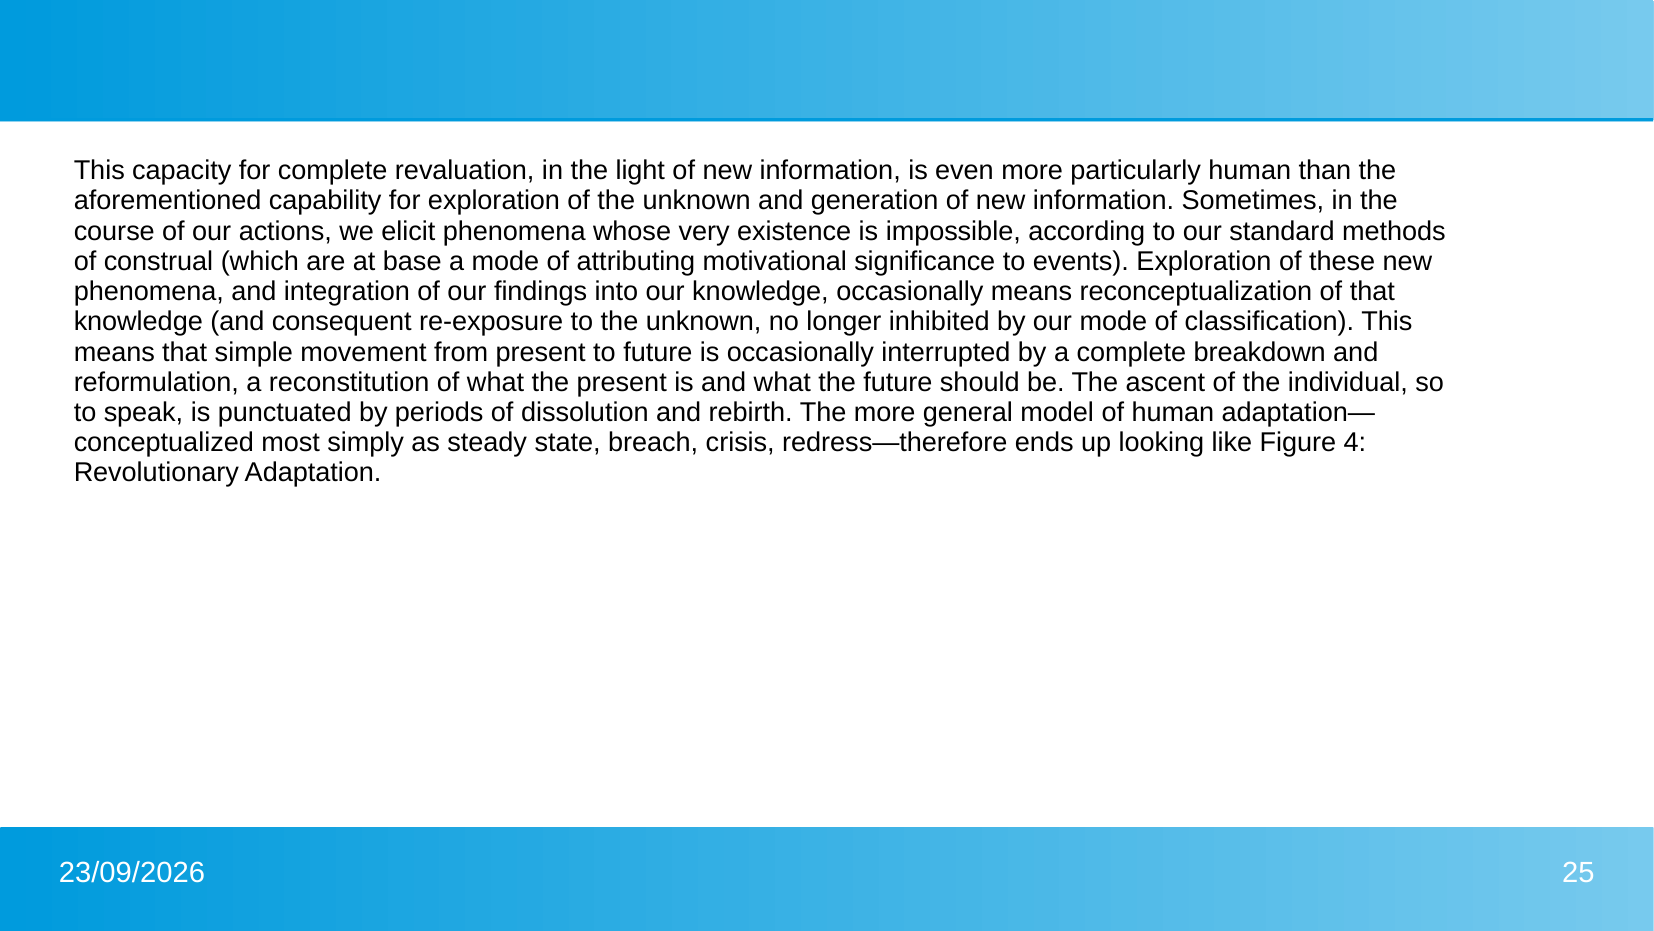

#
This capacity for complete revaluation, in the light of new information, is even more particularly human than the aforementioned capability for exploration of the unknown and generation of new information. Sometimes, in the course of our actions, we elicit phenomena whose very existence is impossible, according to our standard methods of construal (which are at base a mode of attributing motivational significance to events). Exploration of these new phenomena, and integration of our findings into our knowledge, occasionally means reconceptualization of that knowledge (and consequent re-exposure to the unknown, no longer inhibited by our mode of classification). This means that simple movement from present to future is occasionally interrupted by a complete breakdown and reformulation, a reconstitution of what the present is and what the future should be. The ascent of the individual, so to speak, is punctuated by periods of dissolution and rebirth. The more general model of human adaptation—conceptualized most simply as steady state, breach, crisis, redress—therefore ends up looking like Figure 4: Revolutionary Adaptation.
25